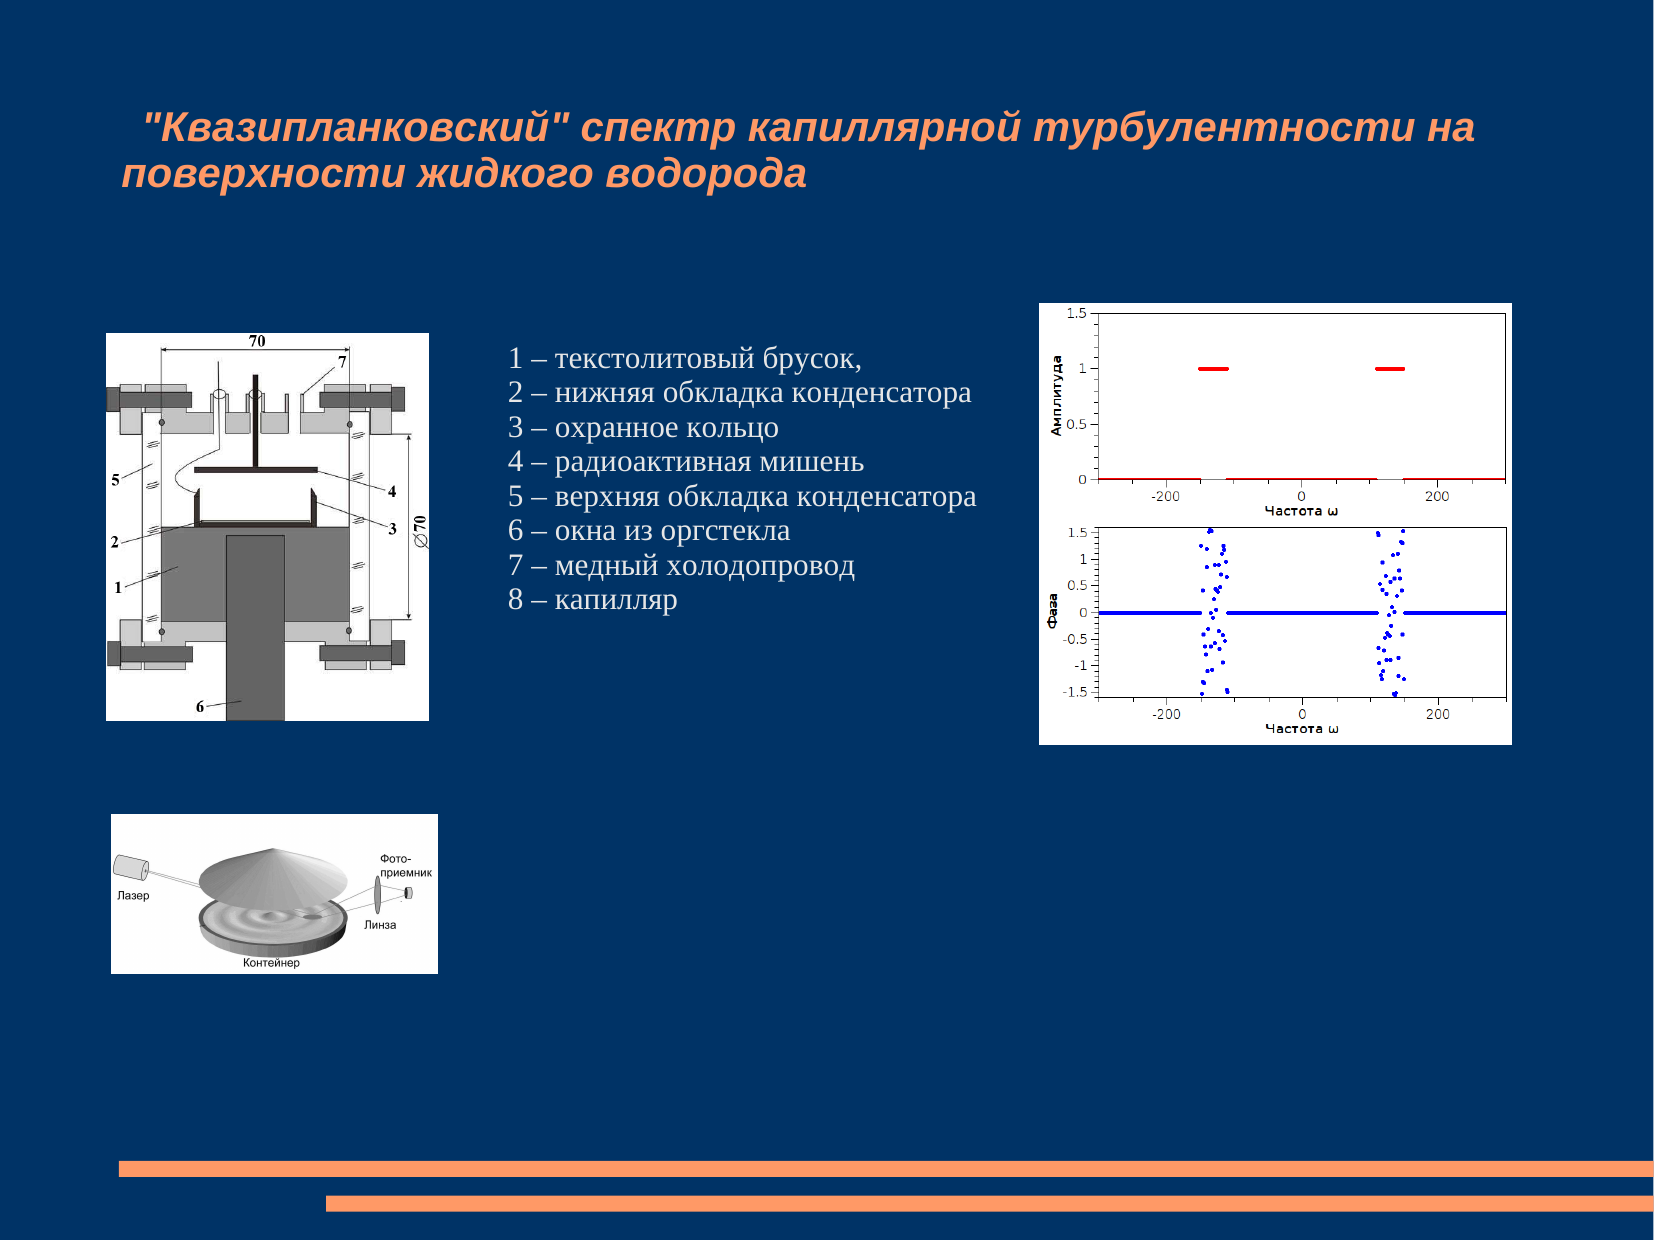

# "Квазипланковский" спектр капиллярной турбулентности на поверхности жидкого водорода
1 – текстолитовый брусок,
2 – нижняя обкладка конденсатора
3 – охранное кольцо
4 – радиоактивная мишень
5 – верхняя обкладка конденсатора
6 – окна из оргстекла
7 – медный холодопровод
8 – капилляр